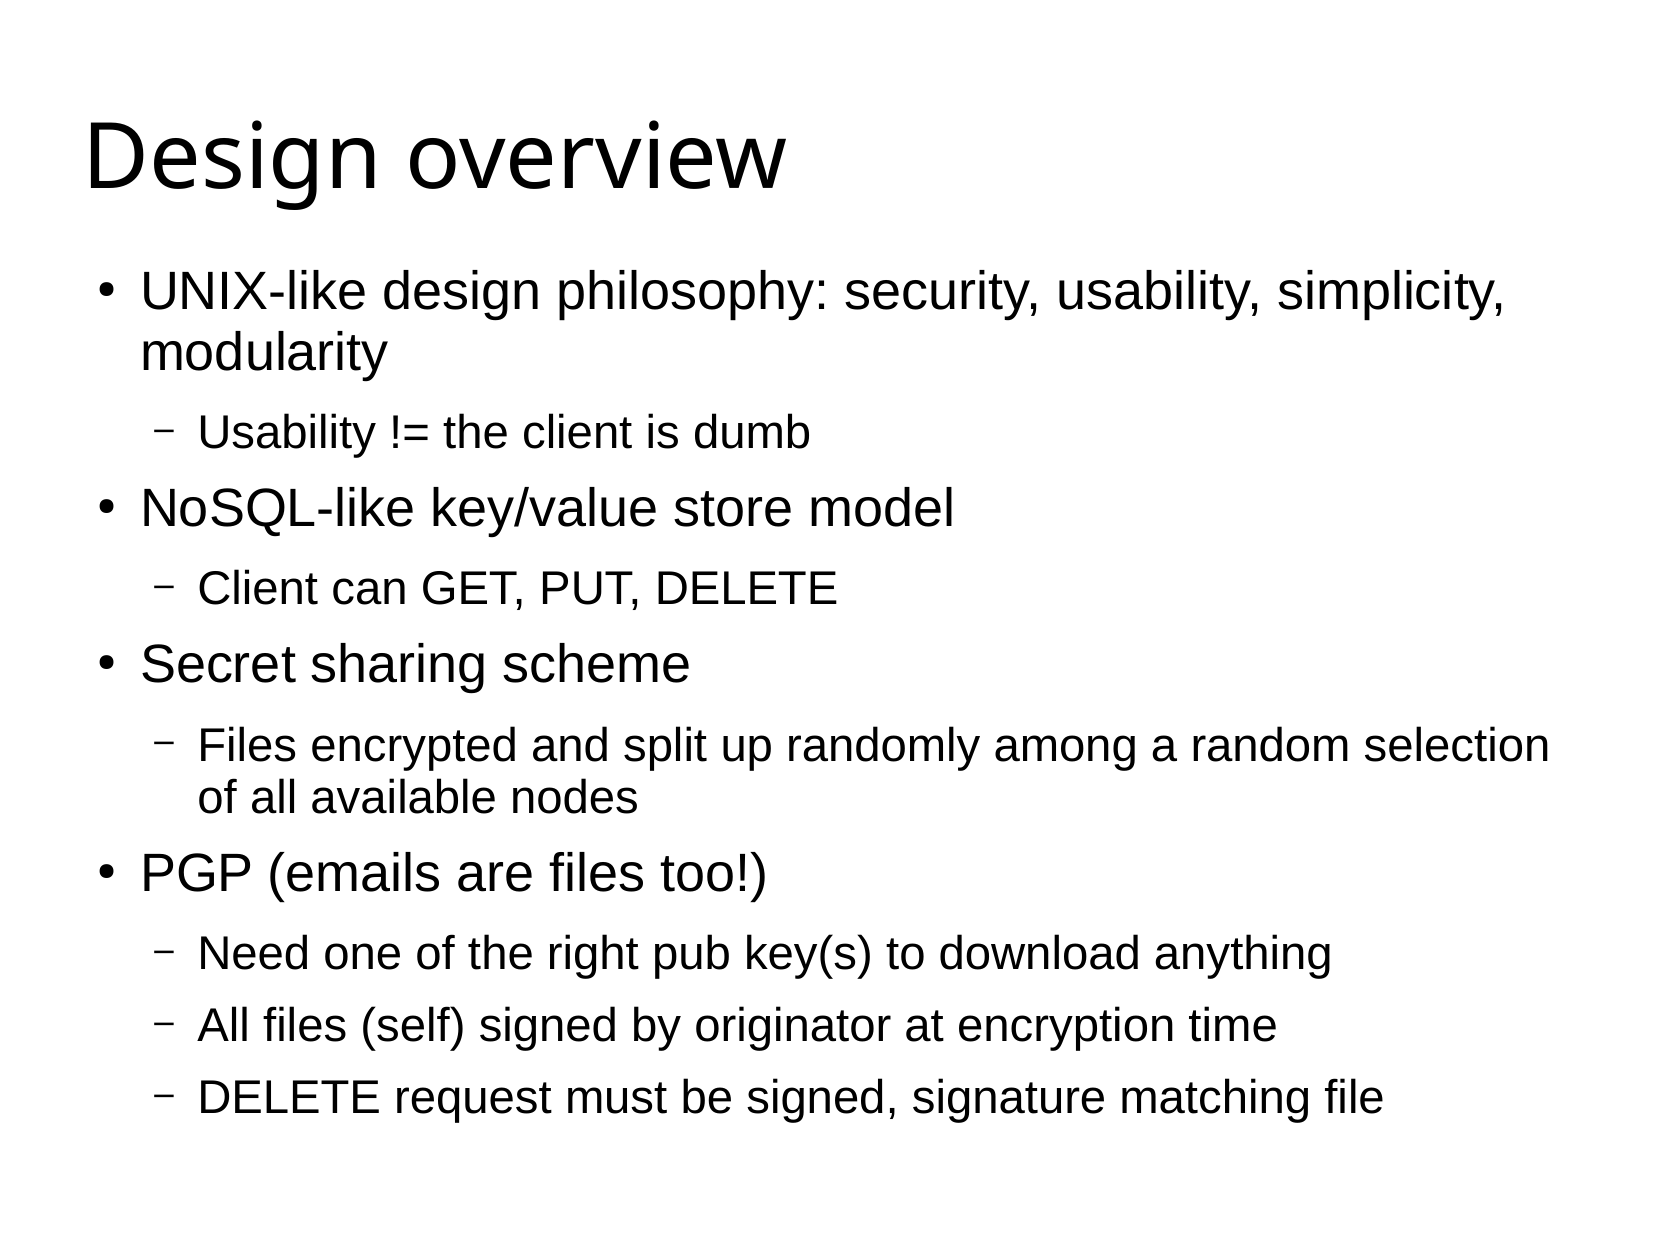

# Design overview
UNIX-like design philosophy: security, usability, simplicity, modularity
Usability != the client is dumb
NoSQL-like key/value store model
Client can GET, PUT, DELETE
Secret sharing scheme
Files encrypted and split up randomly among a random selection of all available nodes
PGP (emails are files too!)
Need one of the right pub key(s) to download anything
All files (self) signed by originator at encryption time
DELETE request must be signed, signature matching file